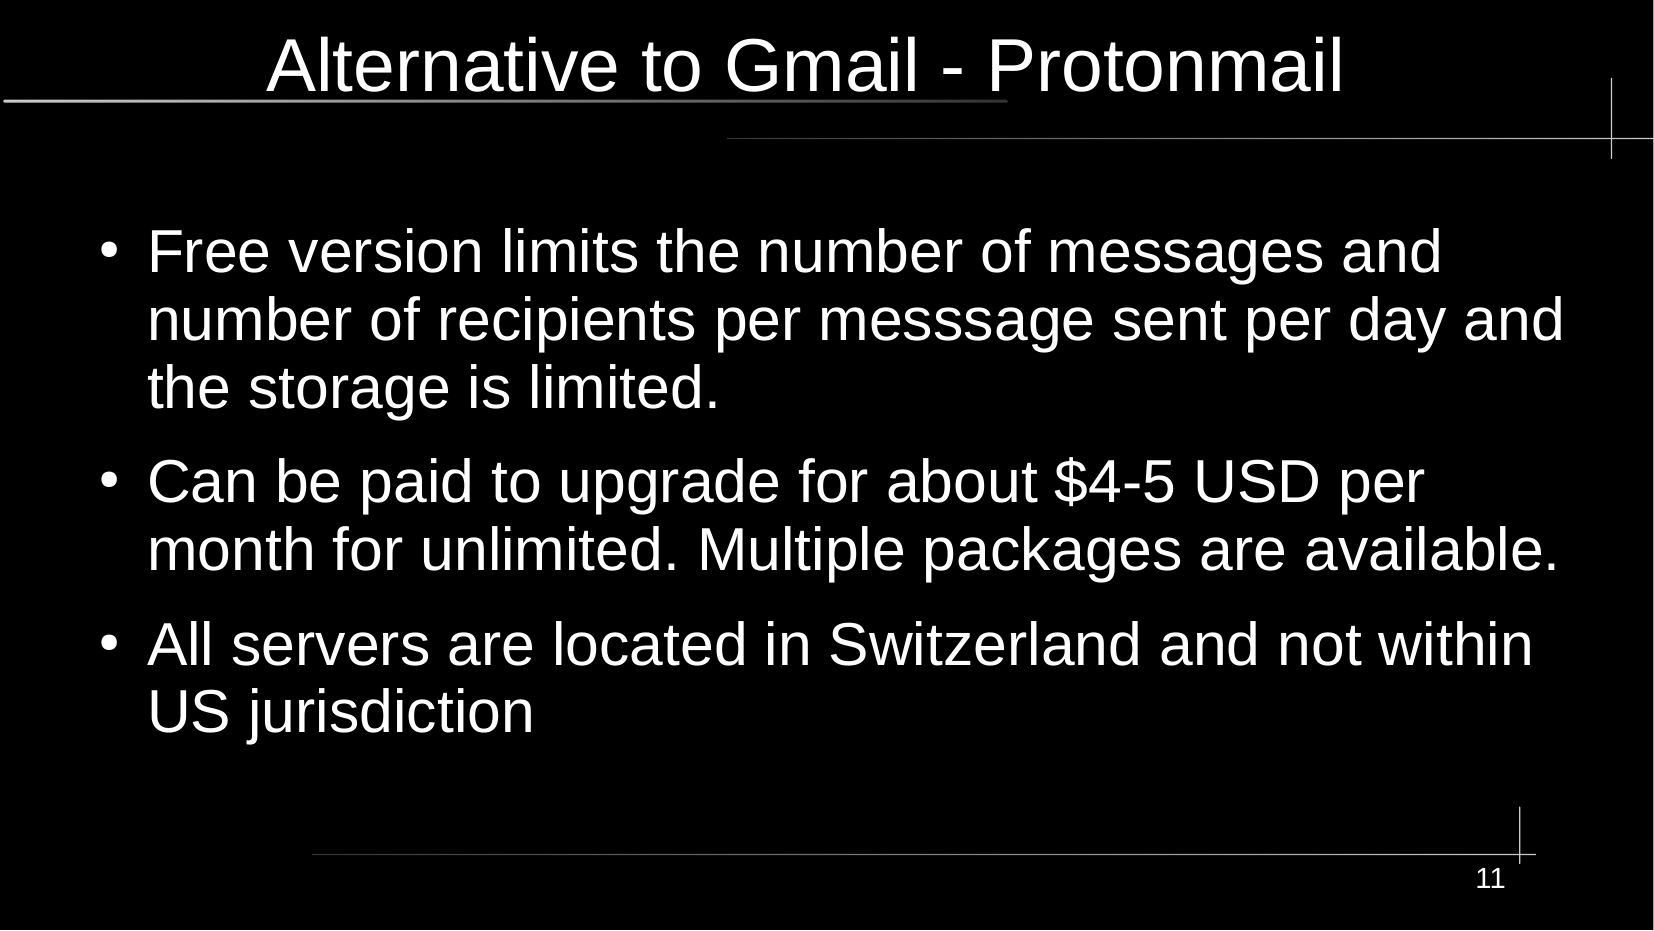

# Alternative to Gmail - Protonmail
Free version limits the number of messages and number of recipients per messsage sent per day and the storage is limited.
Can be paid to upgrade for about $4-5 USD per month for unlimited. Multiple packages are available.
All servers are located in Switzerland and not within US jurisdiction
11